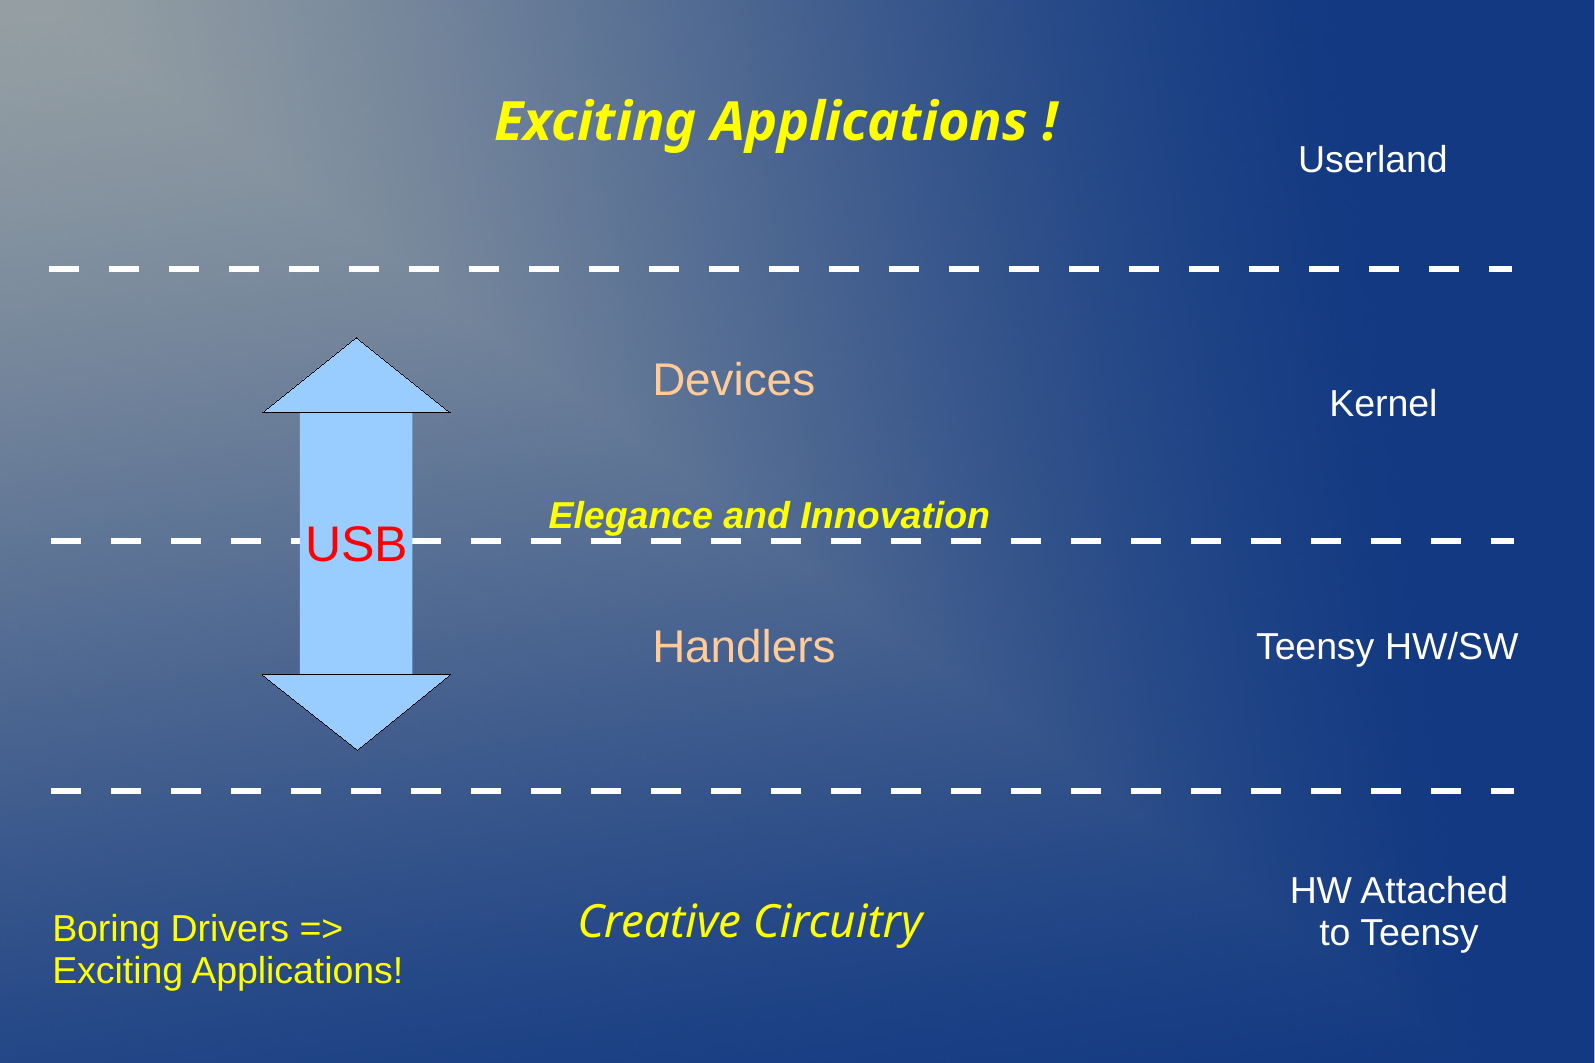

Exciting Applications !
Userland
Devices
Kernel
USB
Elegance and Innovation
Handlers
Teensy HW/SW
HW Attached to Teensy
Creative Circuitry
Boring Drivers => Exciting Applications!